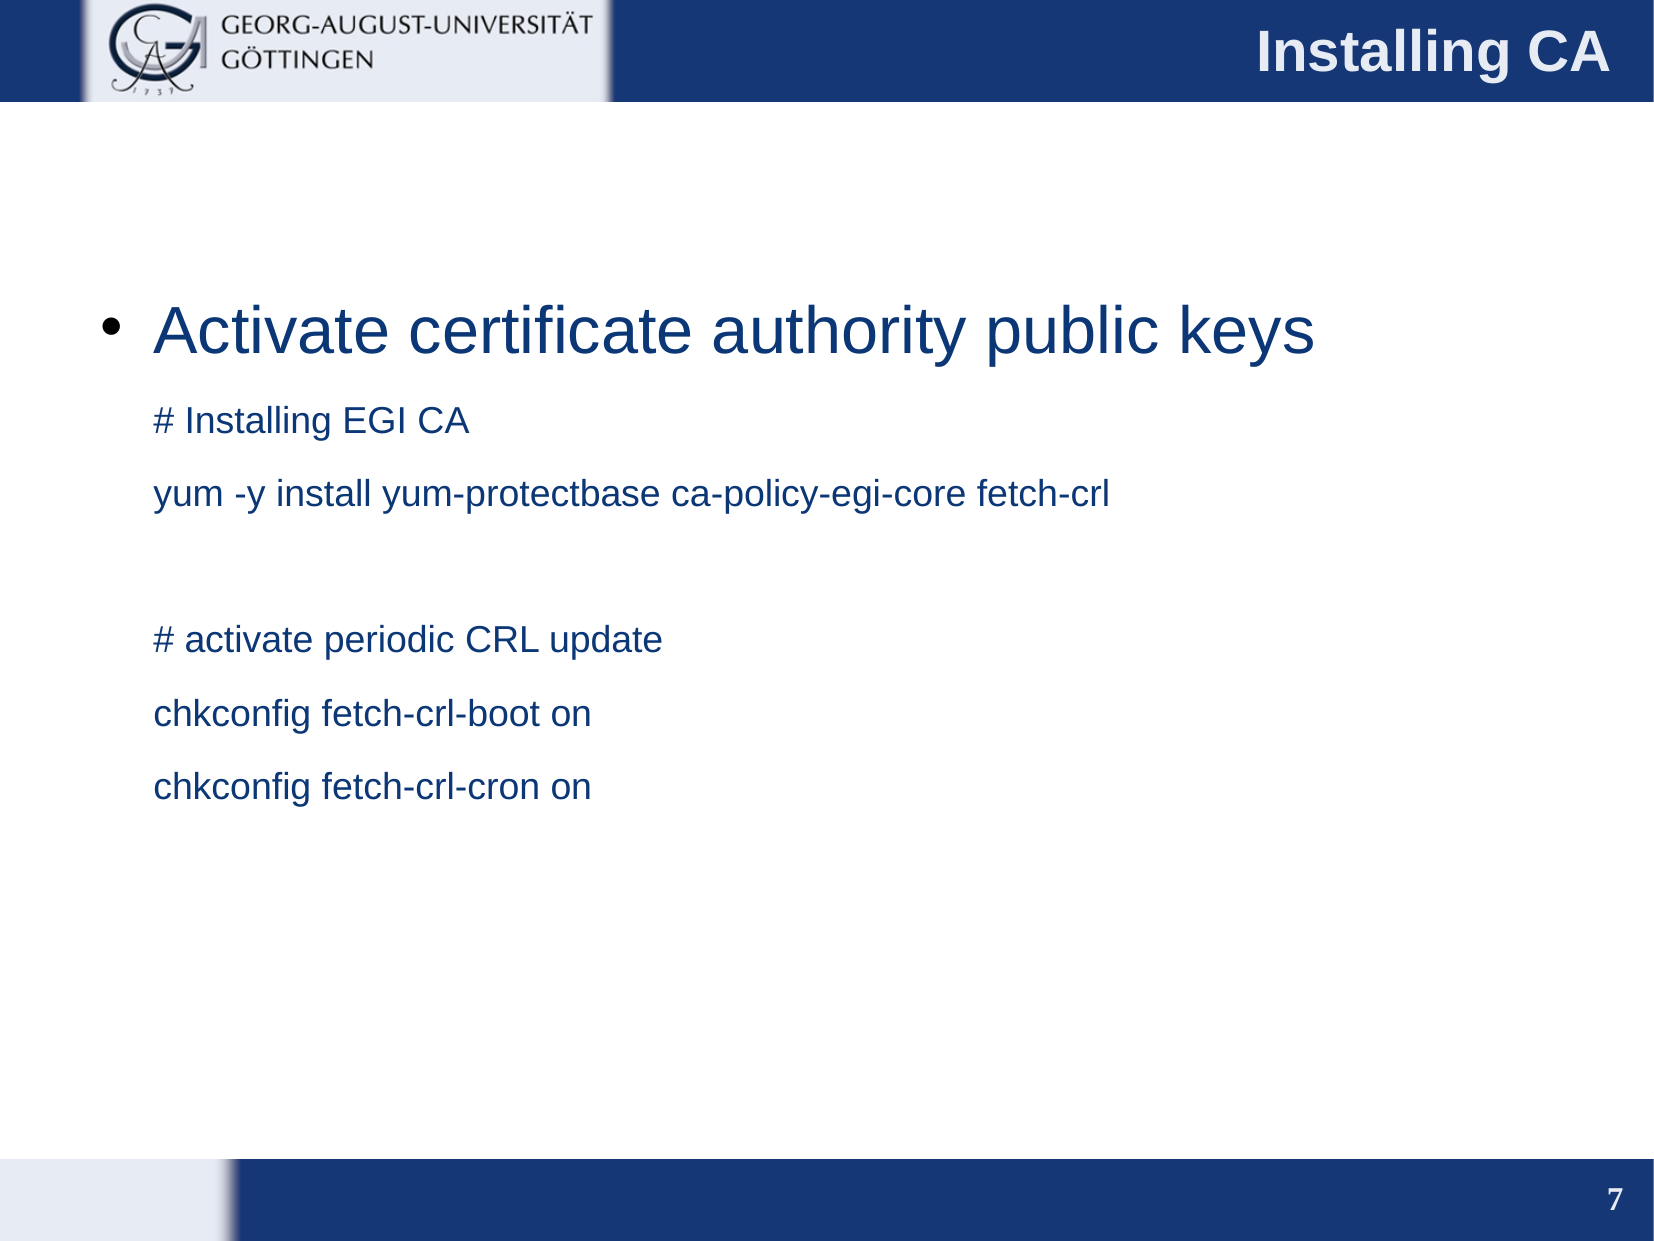

# Installing CA
Activate certificate authority public keys
# Installing EGI CA
yum -y install yum-protectbase ca-policy-egi-core fetch-crl
# activate periodic CRL update
chkconfig fetch-crl-boot on
chkconfig fetch-crl-cron on
dCache configuration in the WLCG T2
7